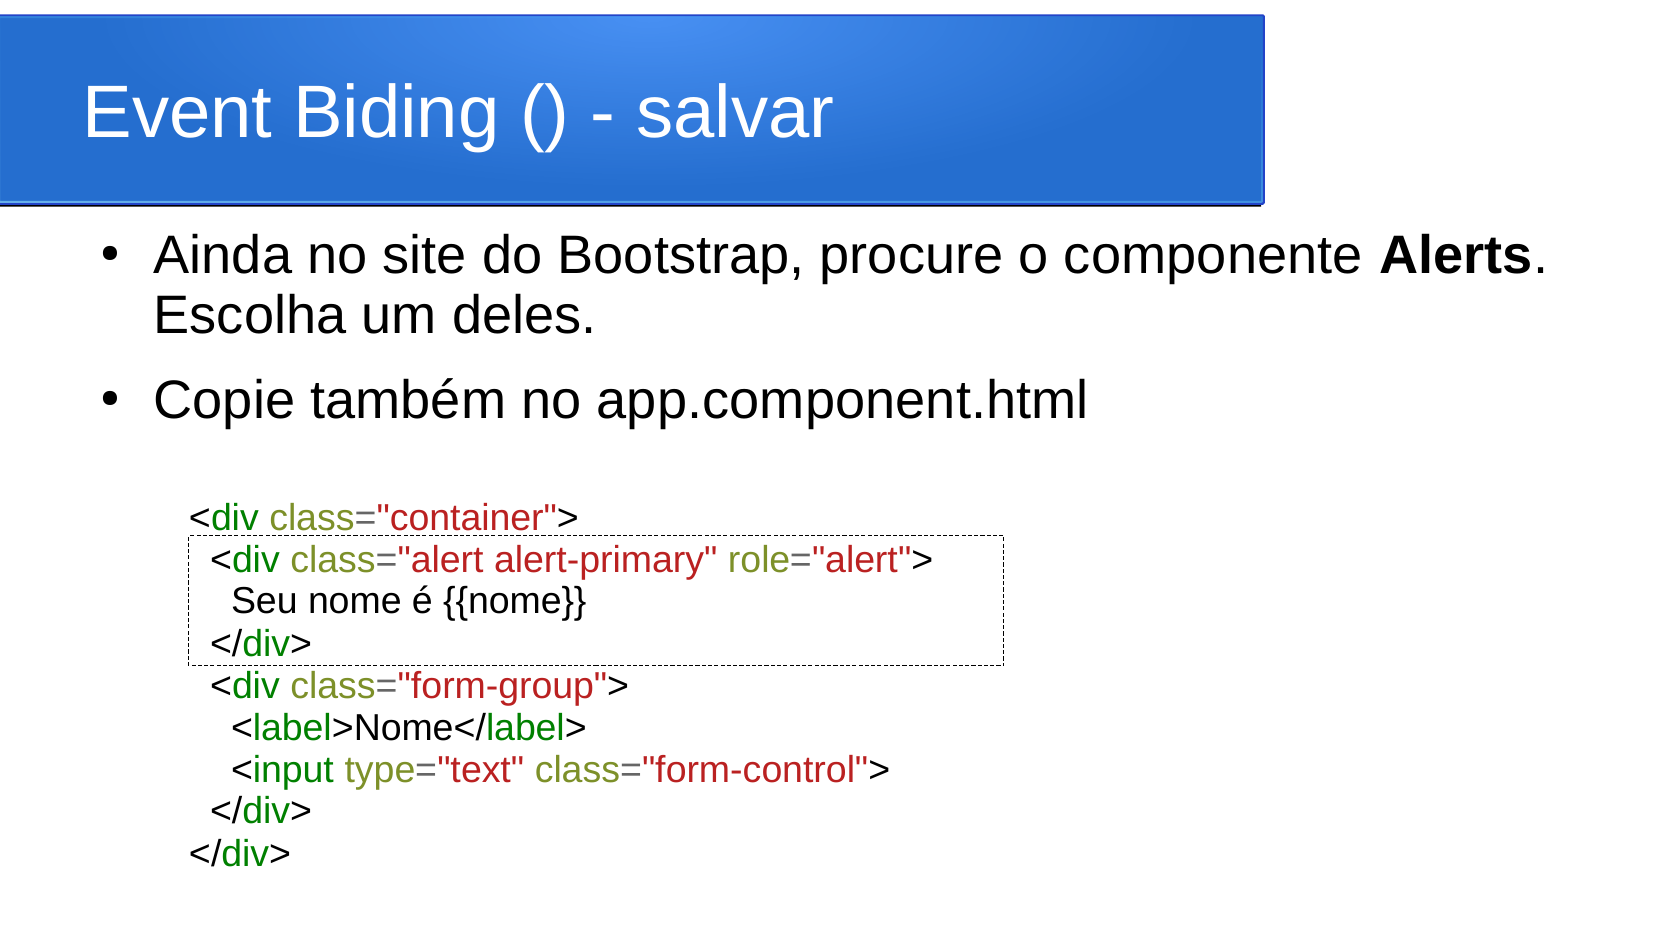

# Event Biding () - salvar
Ainda no site do Bootstrap, procure o componente Alerts. Escolha um deles.
Copie também no app.component.html
<div class="container">
 <div class="alert alert-primary" role="alert">
 Seu nome é {{nome}}
 </div>
 <div class="form-group">
 <label>Nome</label>
 <input type="text" class="form-control">
 </div>
</div>